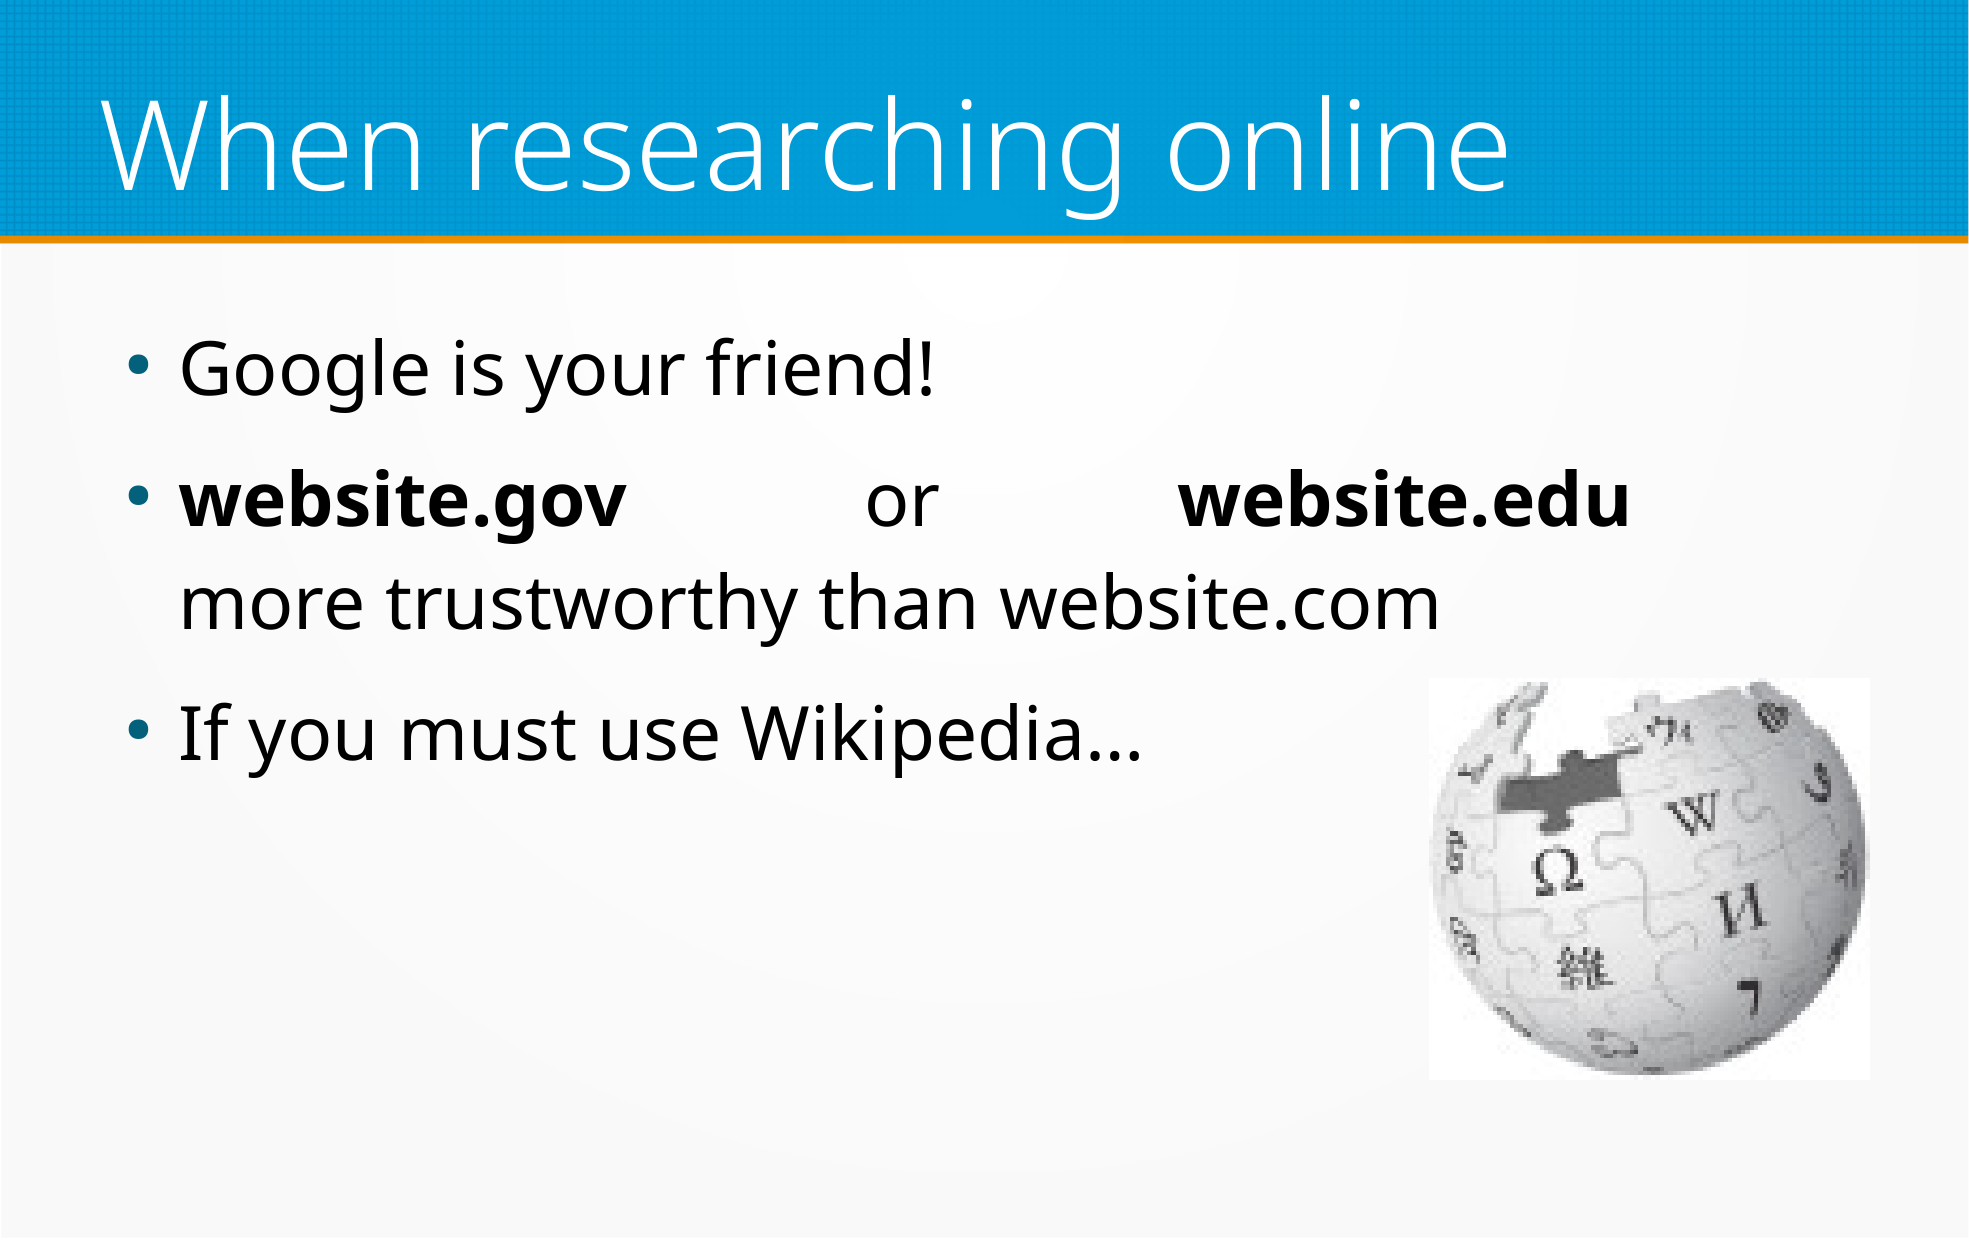

# When researching online
Google is your friend!
website.gov or website.edu
more trustworthy than website.com
If you must use Wikipedia…